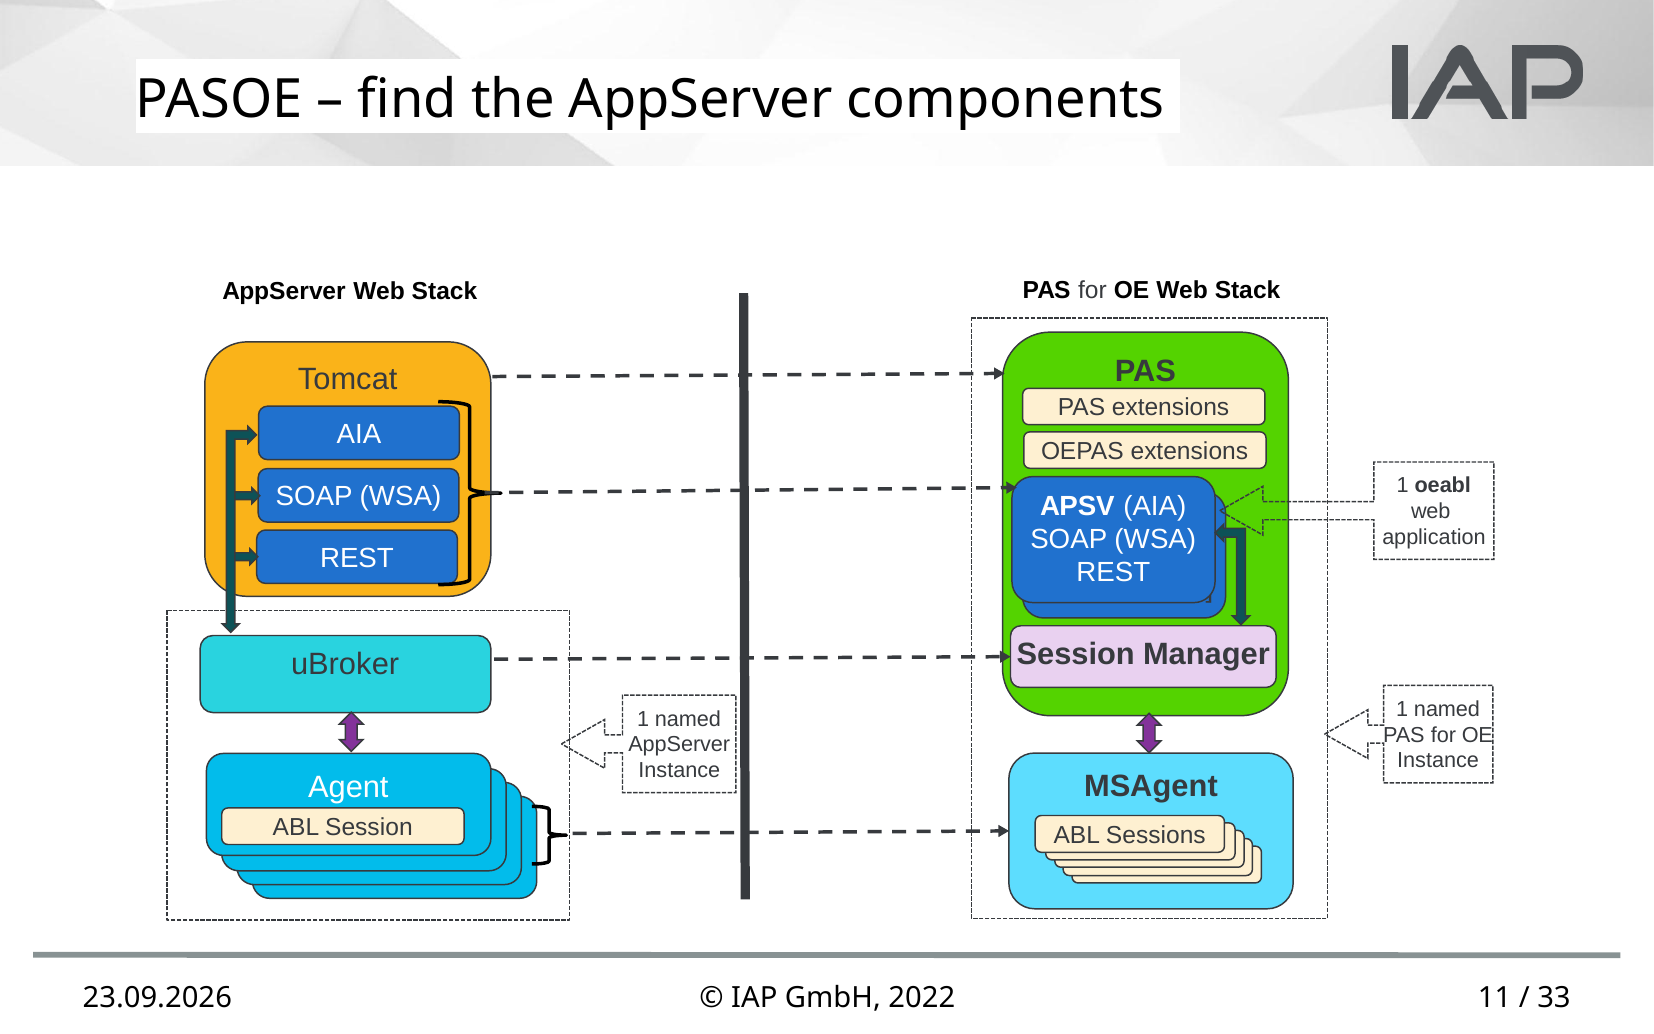

# PASOE – find the AppServer components
© IAP GmbH, 2022
11